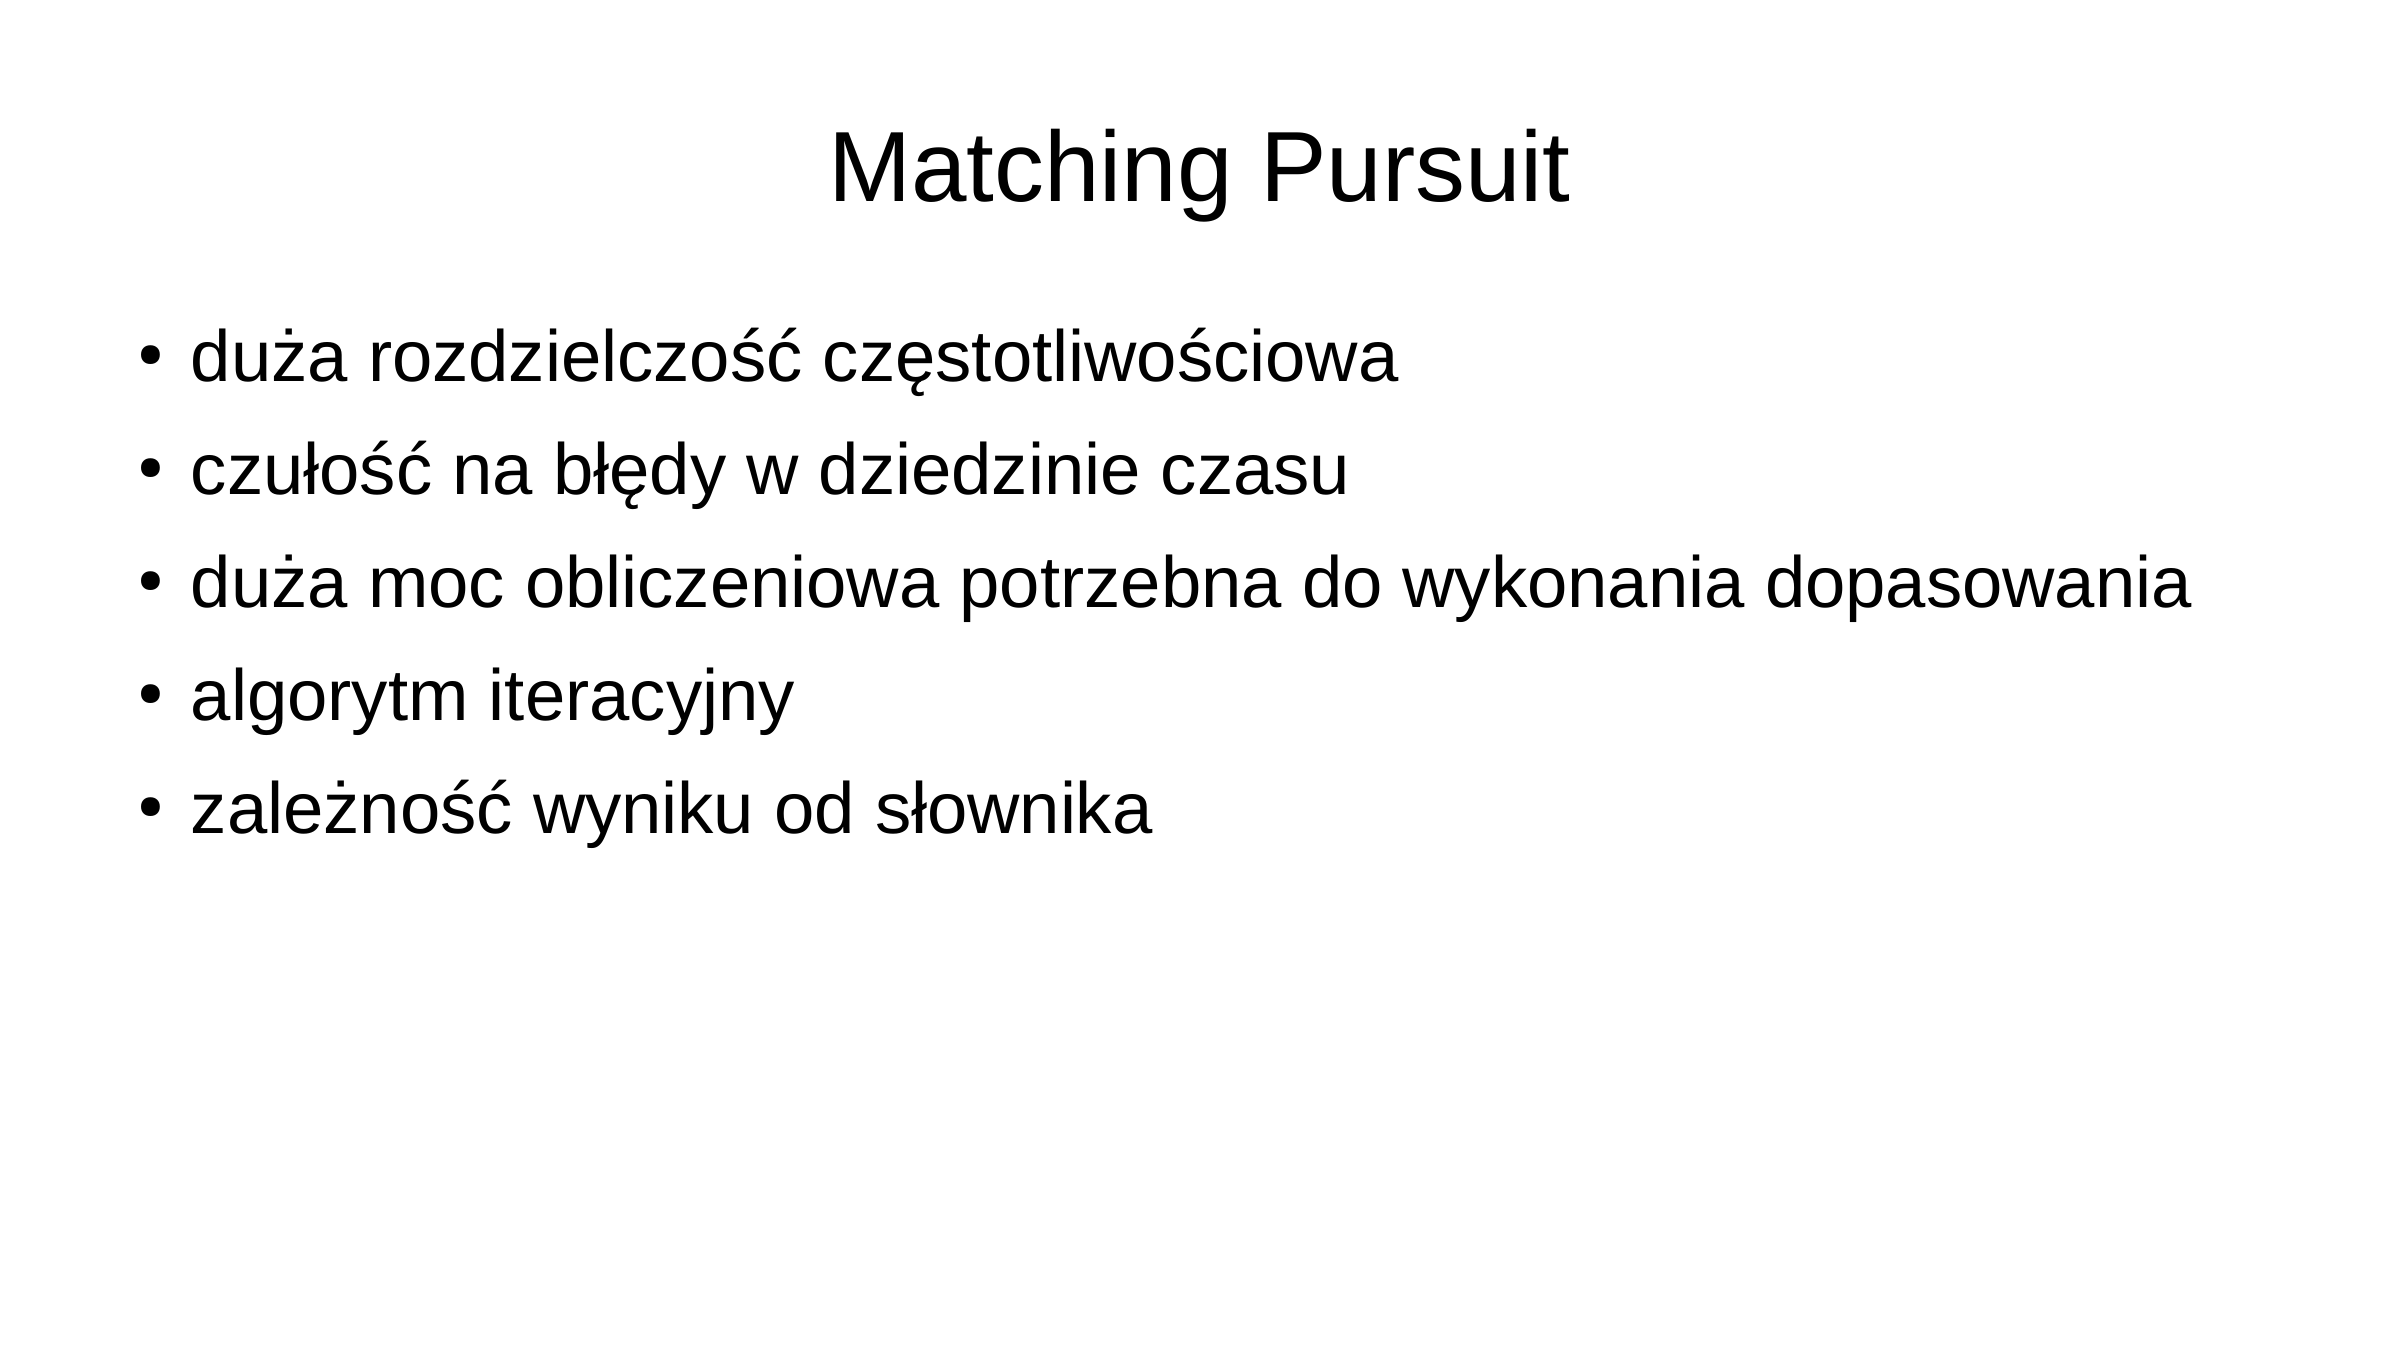

# Matching Pursuit
duża rozdzielczość częstotliwościowa
czułość na błędy w dziedzinie czasu
duża moc obliczeniowa potrzebna do wykonania dopasowania
algorytm iteracyjny
zależność wyniku od słownika